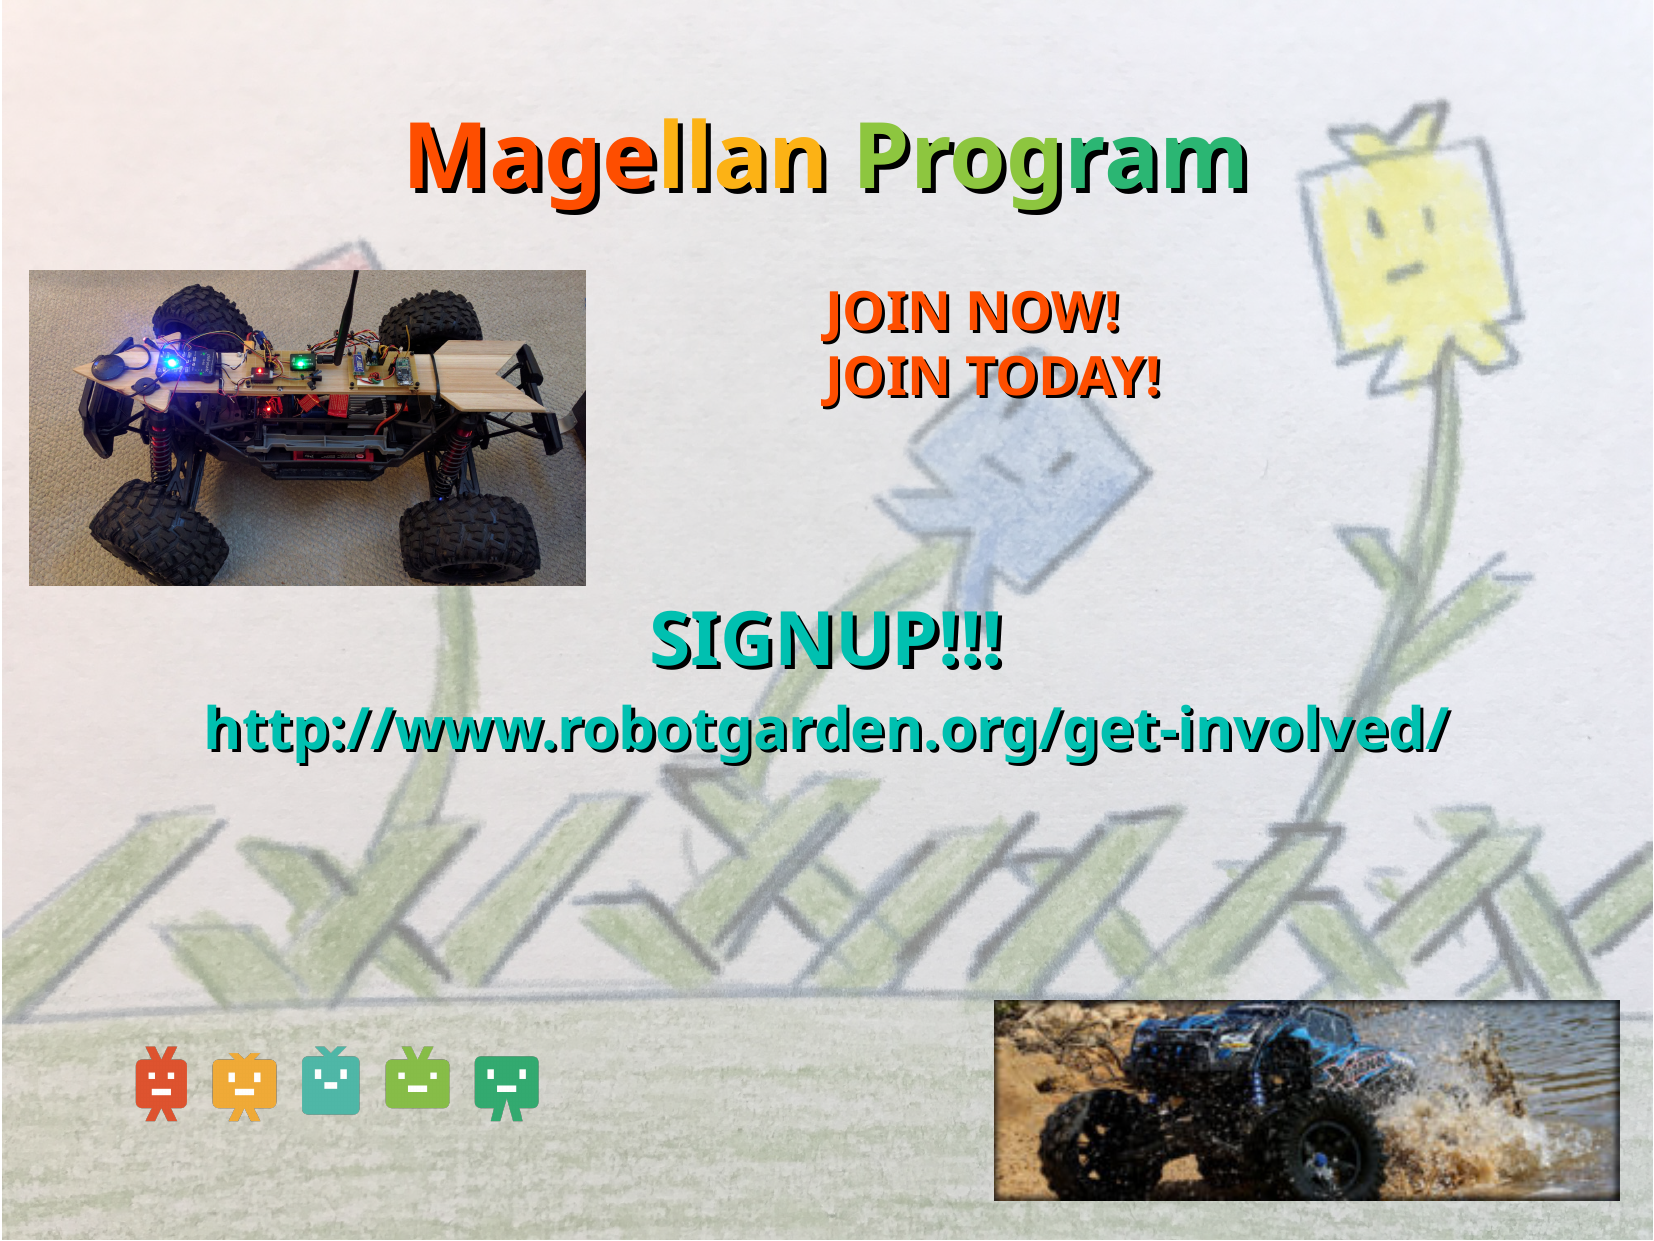

# Magellan Program
JOIN NOW!
JOIN TODAY!
SIGNUP!!!
http://www.robotgarden.org/get-involved/